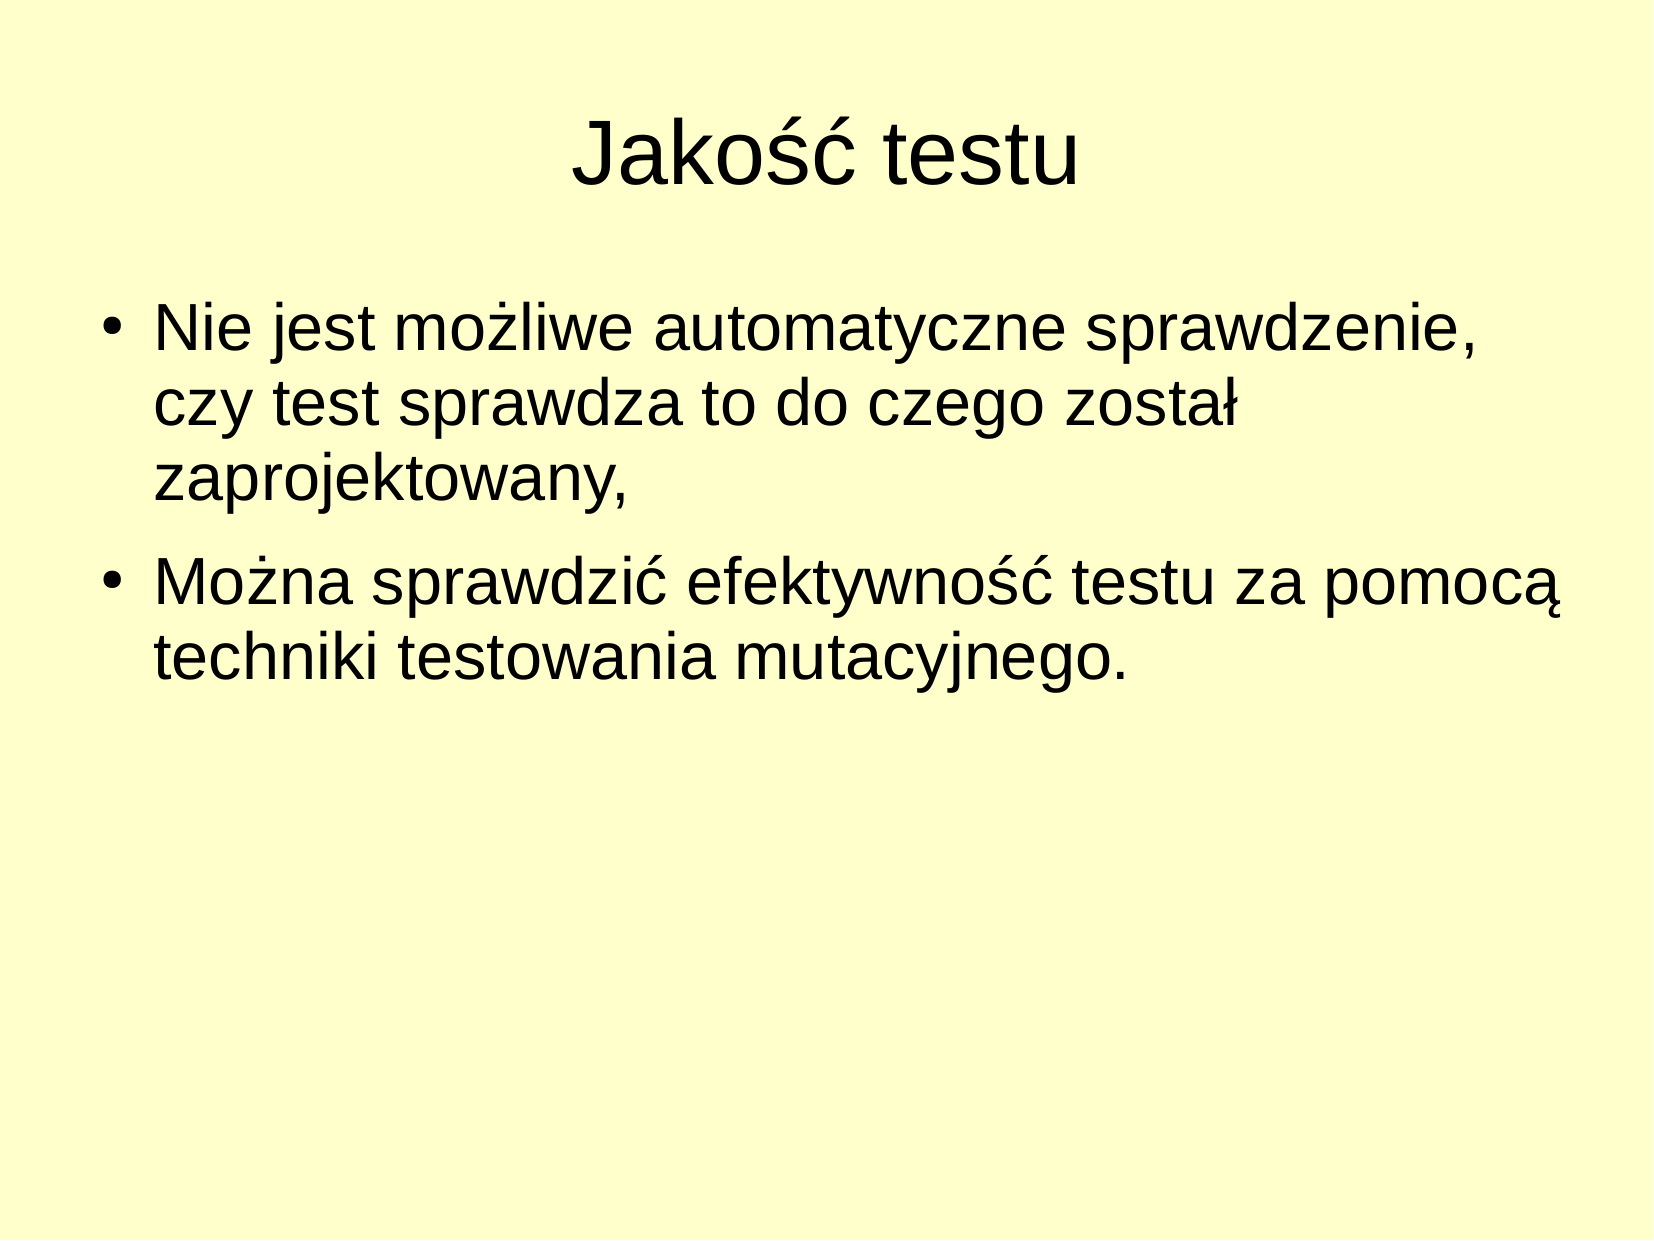

# Jakość testu
Nie jest możliwe automatyczne sprawdzenie, czy test sprawdza to do czego został zaprojektowany,
Można sprawdzić efektywność testu za pomocą techniki testowania mutacyjnego.